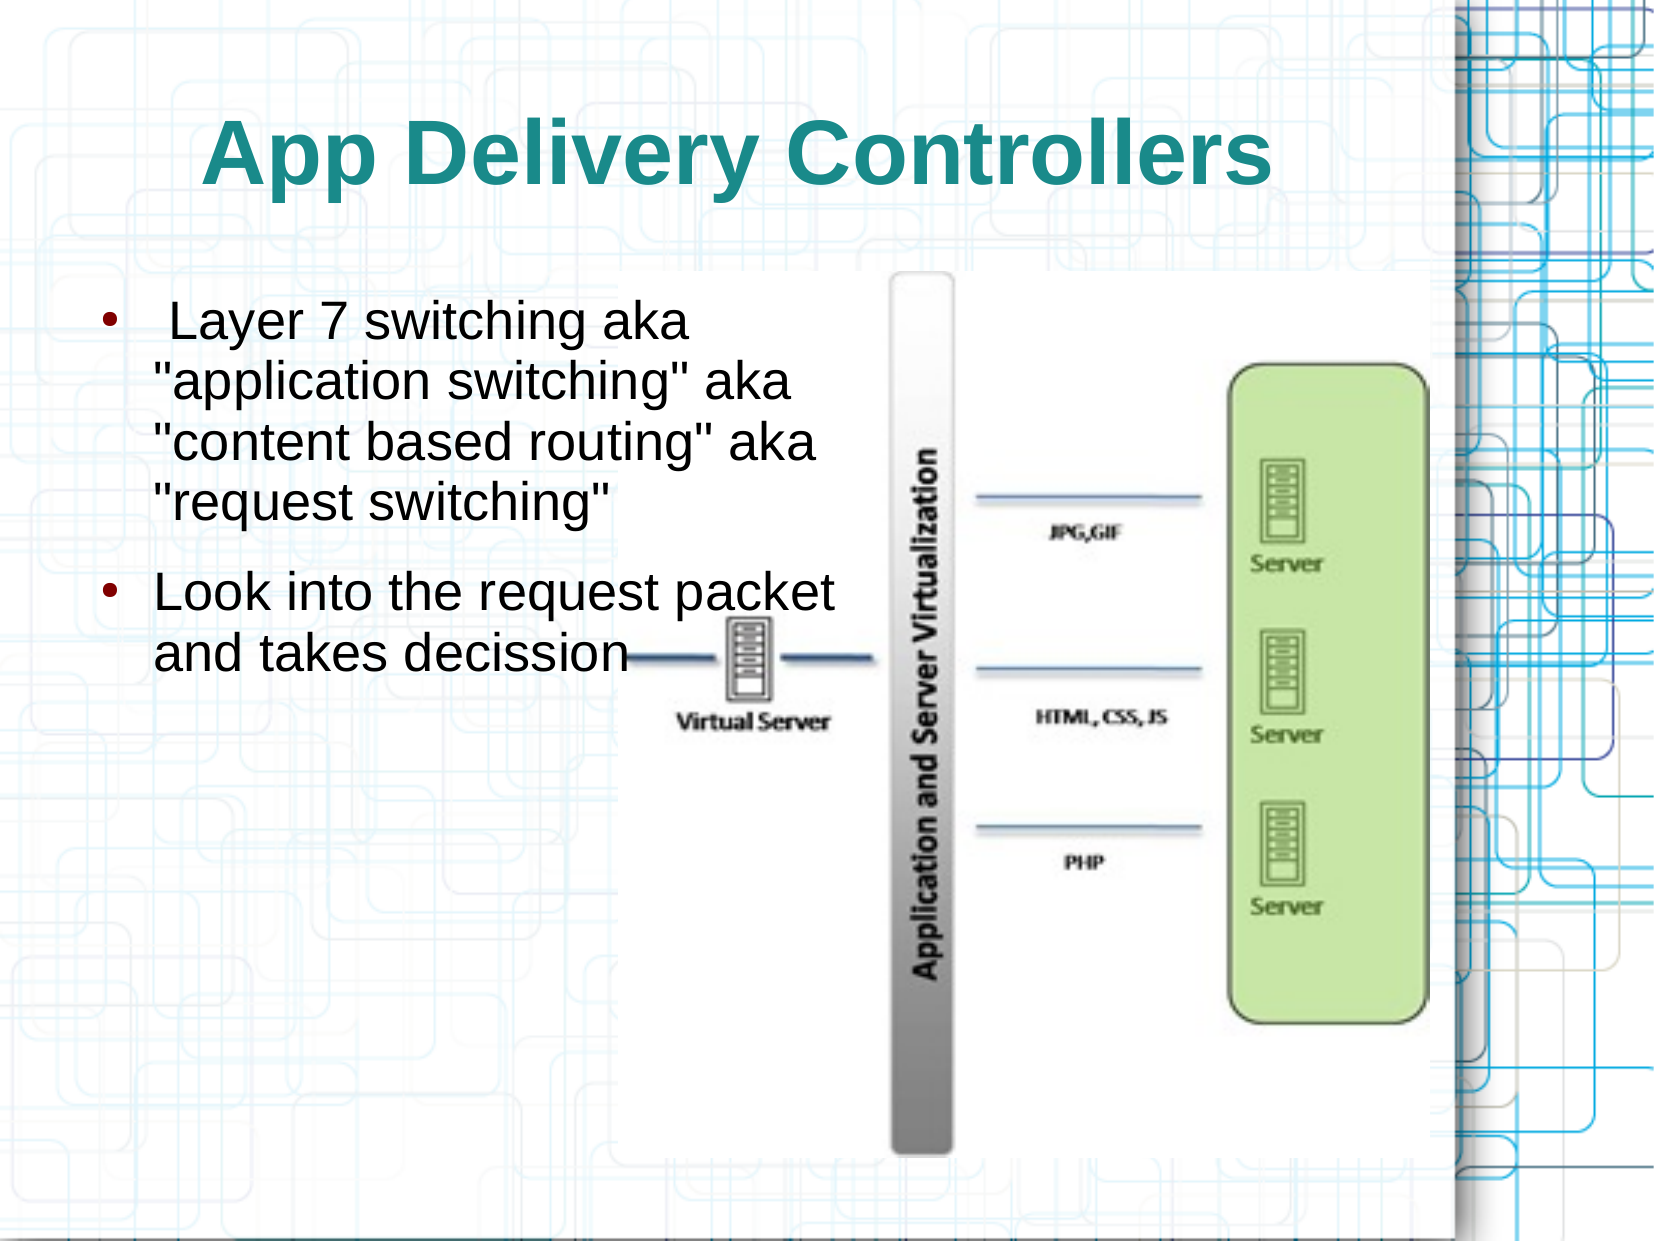

# App Delivery Controllers
 Layer 7 switching aka "application switching" aka "content based routing" aka "request switching"
Look into the request packet and takes decission